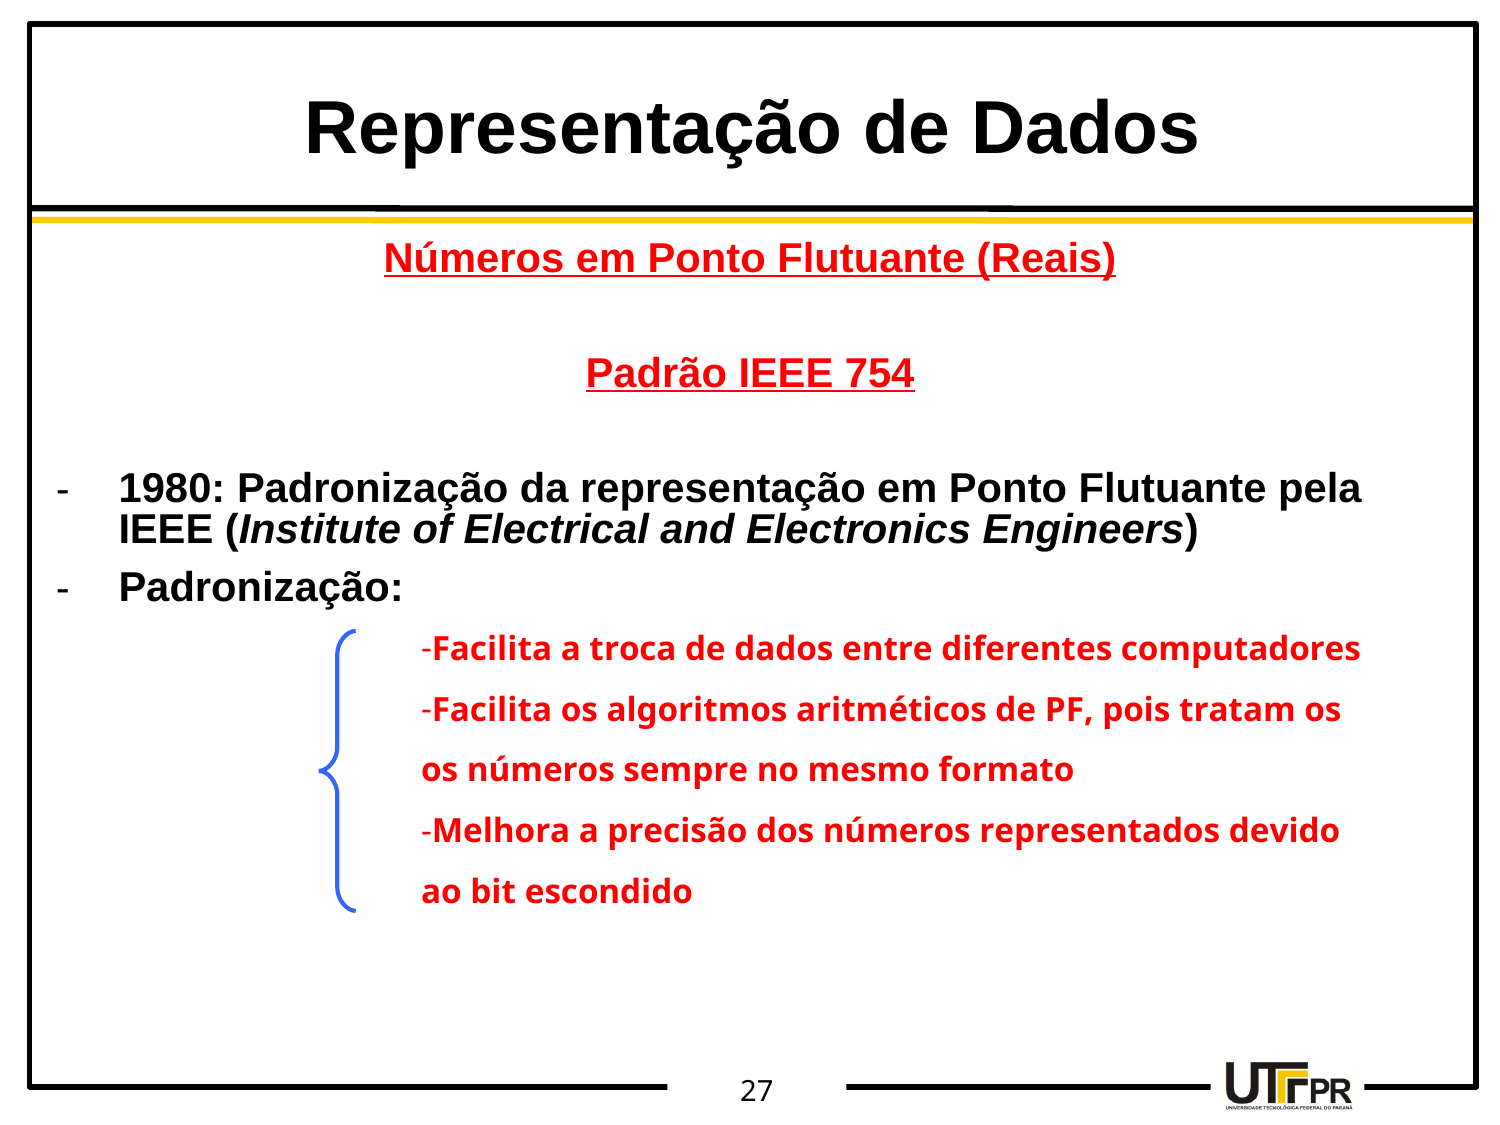

Representação de Dados
# Números em Ponto Flutuante (Reais)
Padrão IEEE 754
1980: Padronização da representação em Ponto Flutuante pela IEEE (Institute of Electrical and Electronics Engineers)
Padronização:
Facilita a troca de dados entre diferentes computadores
Facilita os algoritmos aritméticos de PF, pois tratam os
os números sempre no mesmo formato
Melhora a precisão dos números representados devido
ao bit escondido